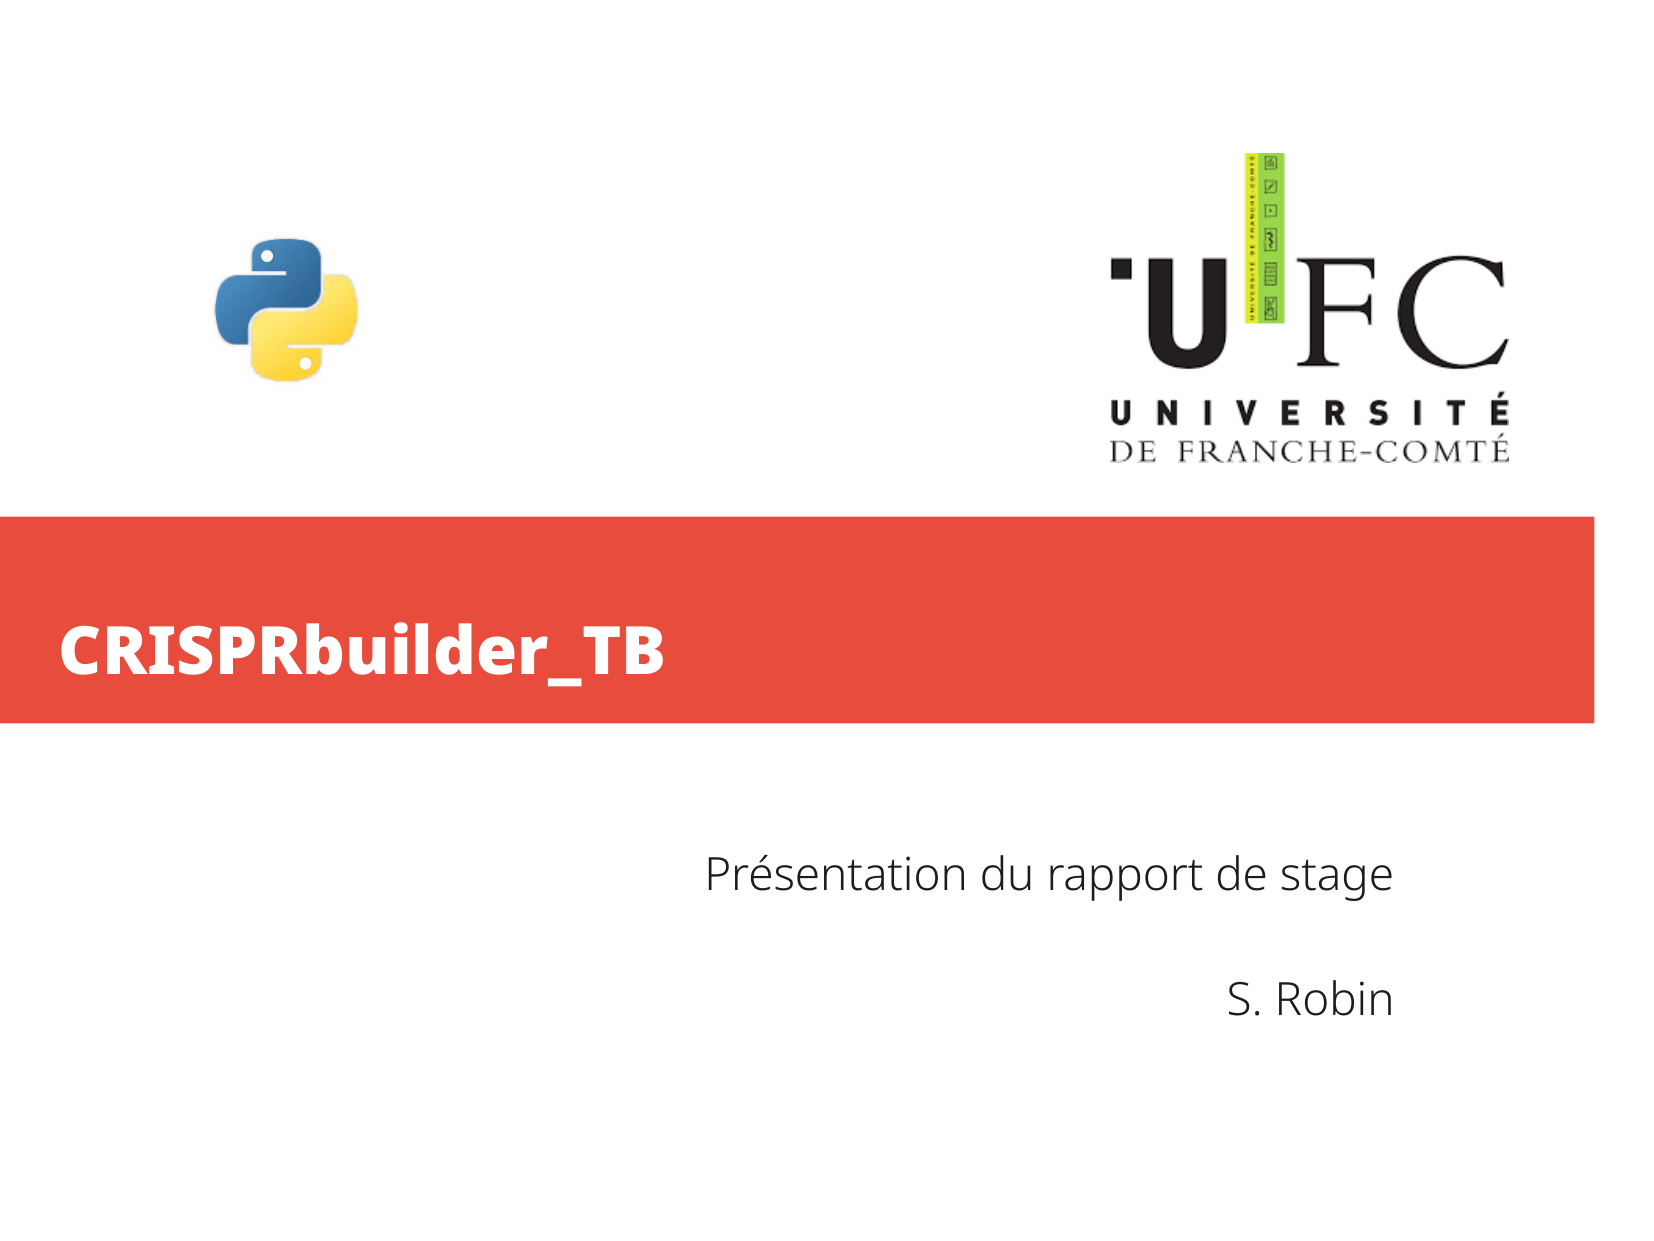

# CRISPRbuilder_TB
Présentation du rapport de stage
	S. Robin